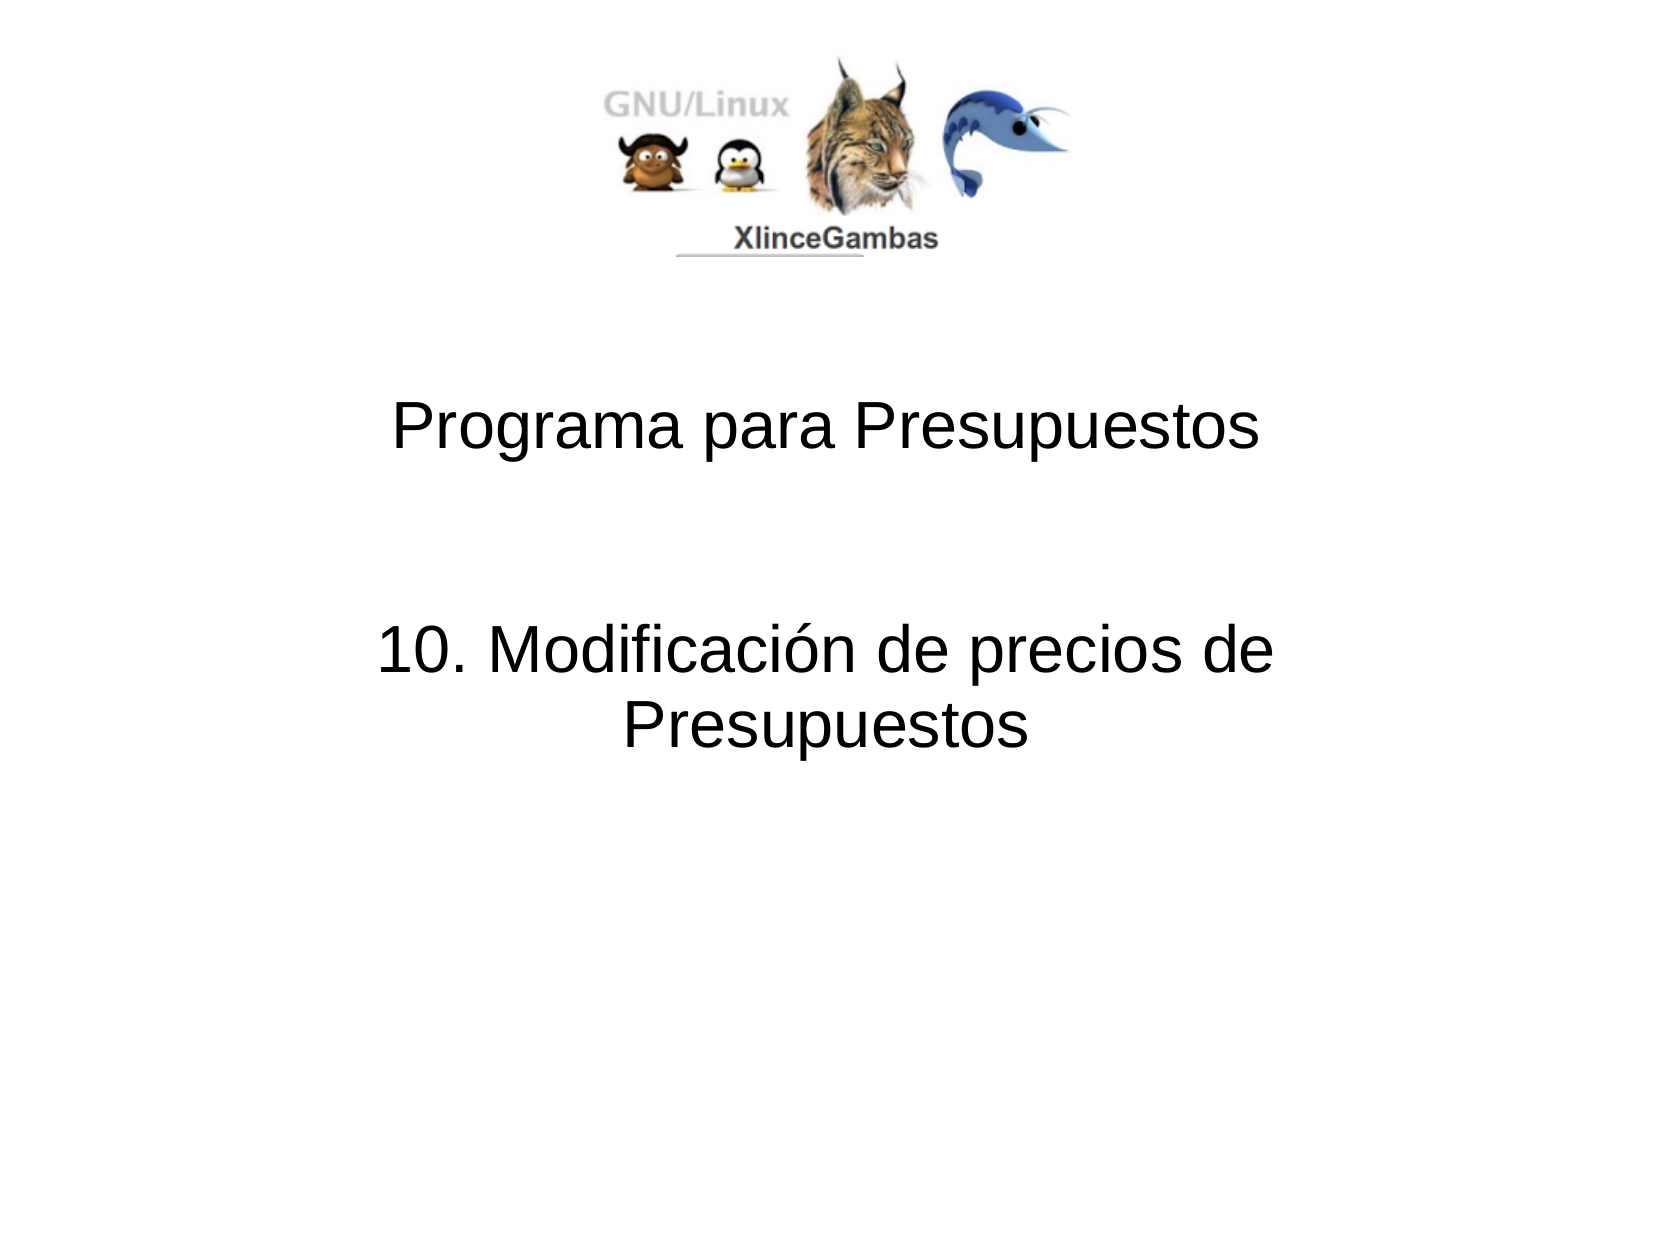

# Programa para Presupuestos
10. Modificación de precios de
Presupuestos